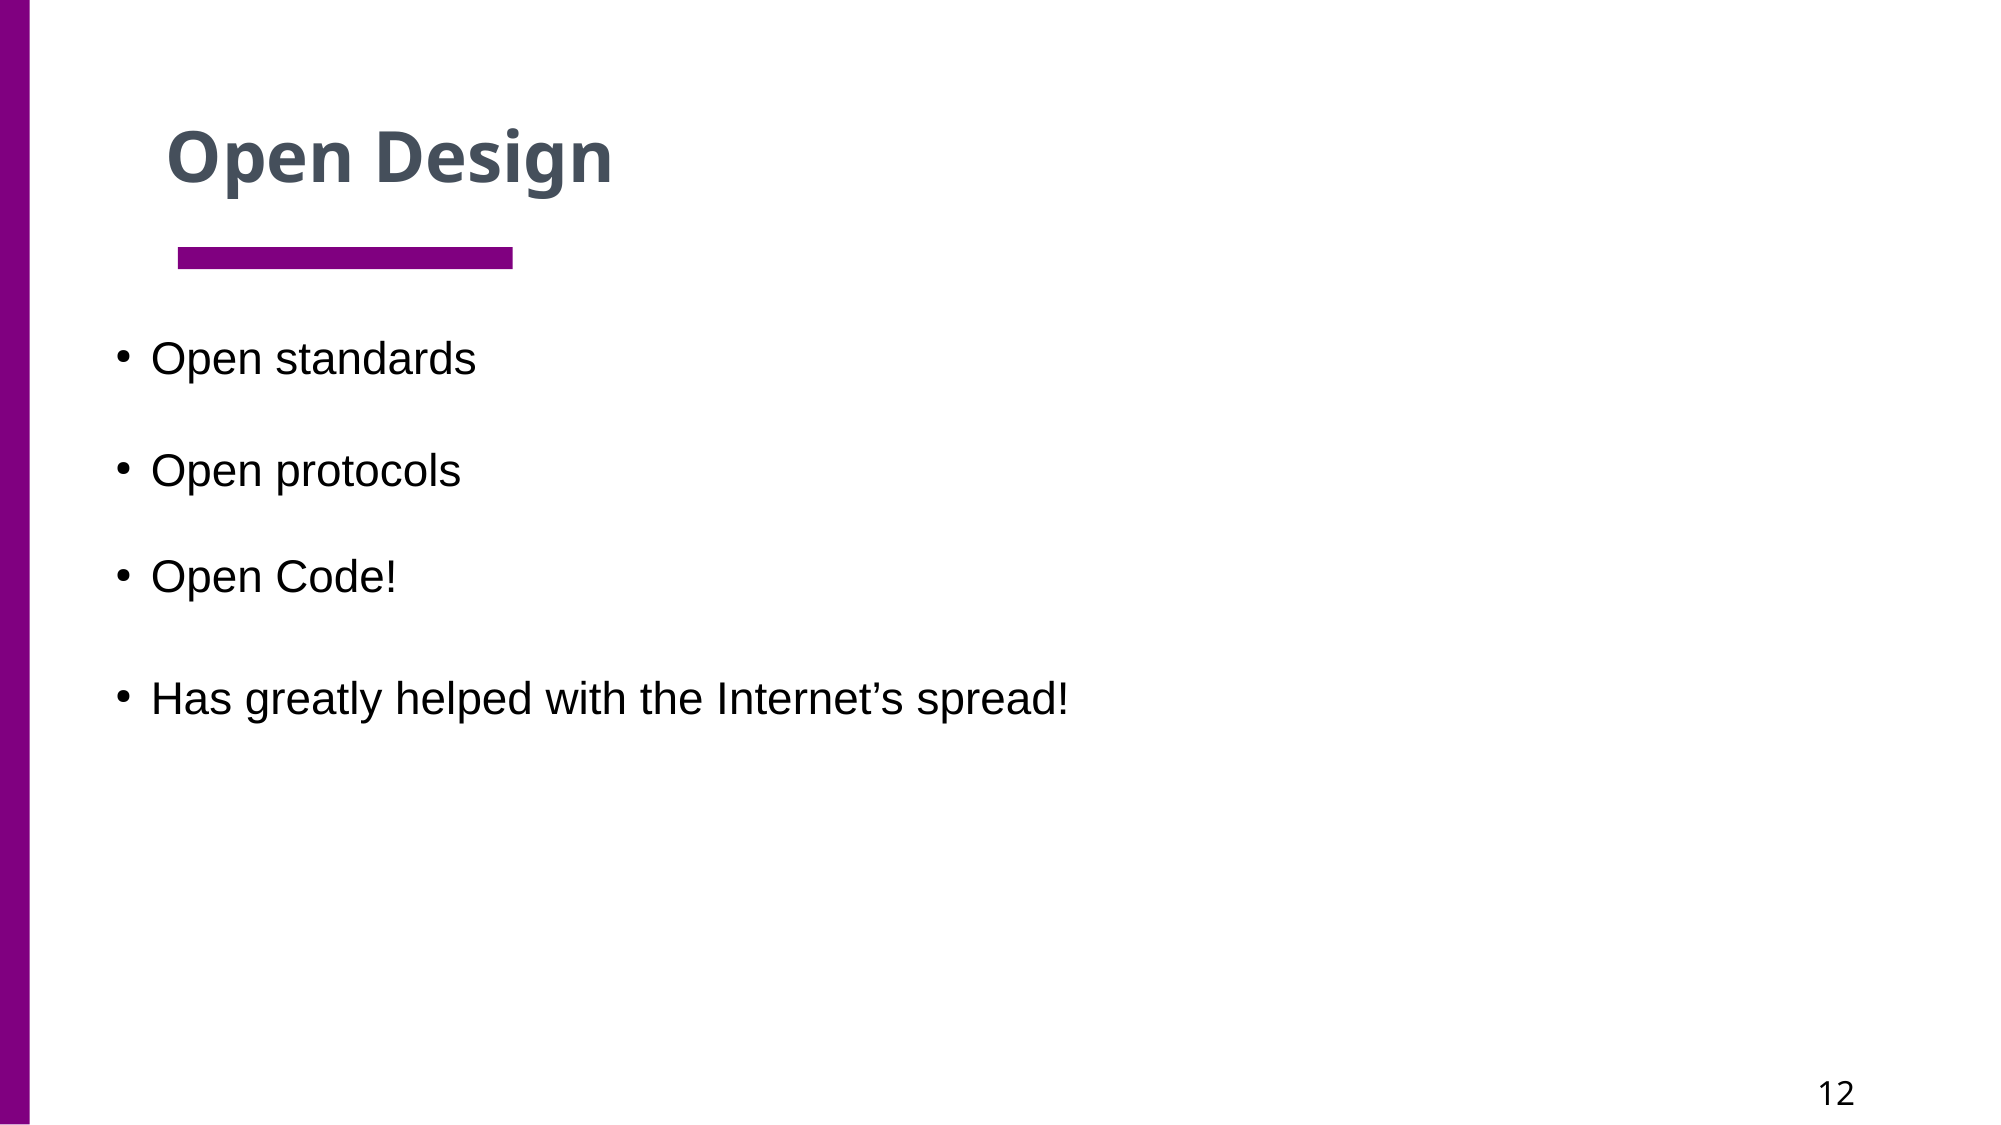

Open Design
Open standards
Open protocols
Open Code!
Has greatly helped with the Internet’s spread!